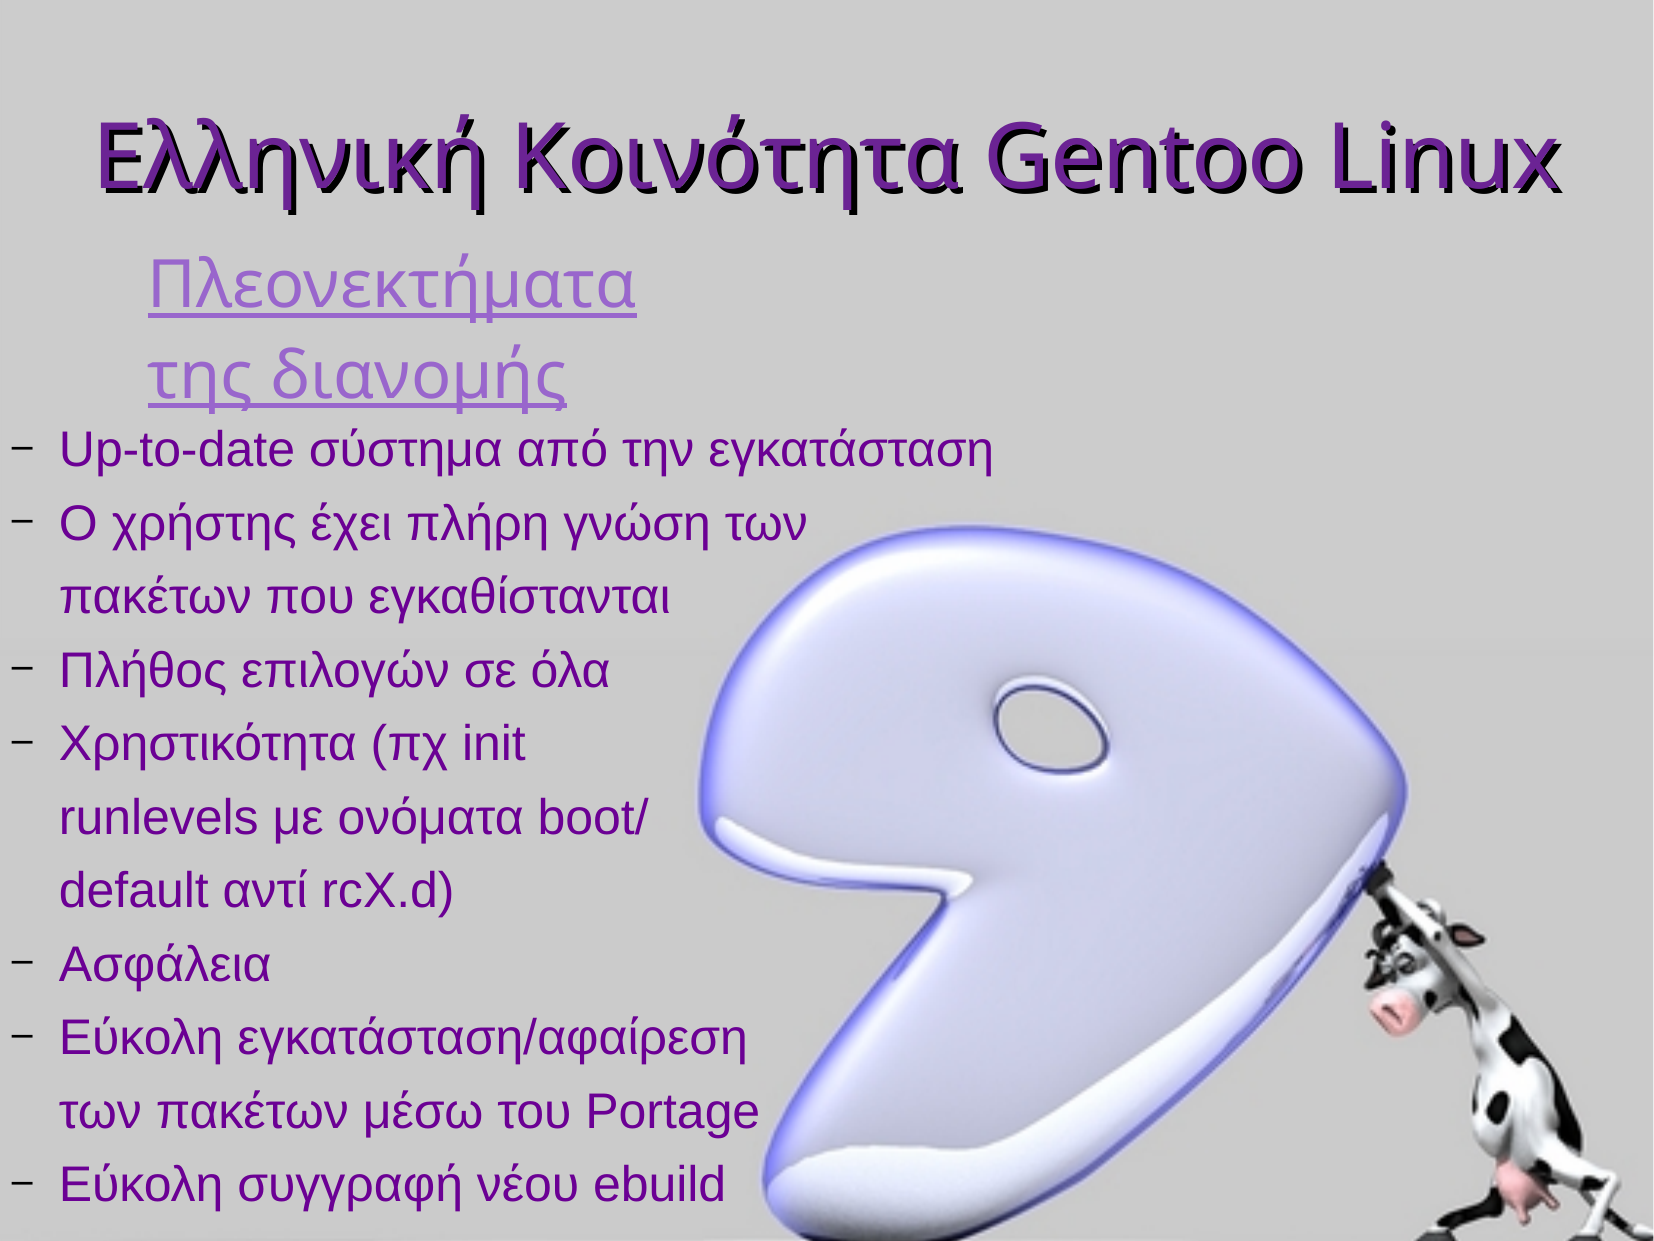

# Ελληνική Κοινότητα Gentoo Linux
Πλεονεκτήματα της διανομής
Up-to-date σύστημα από την εγκατάσταση
Ο χρήστης έχει πλήρη γνώση των
πακέτων που εγκαθίστανται
Πλήθος επιλογών σε όλα
Χρηστικότητα (πχ init
runlevels με ονόματα boot/
default αντί rcX.d)
Ασφάλεια
Εύκολη εγκατάσταση/αφαίρεση
των πακέτων μέσω του Portage
Εύκολη συγγραφή νέου ebuild